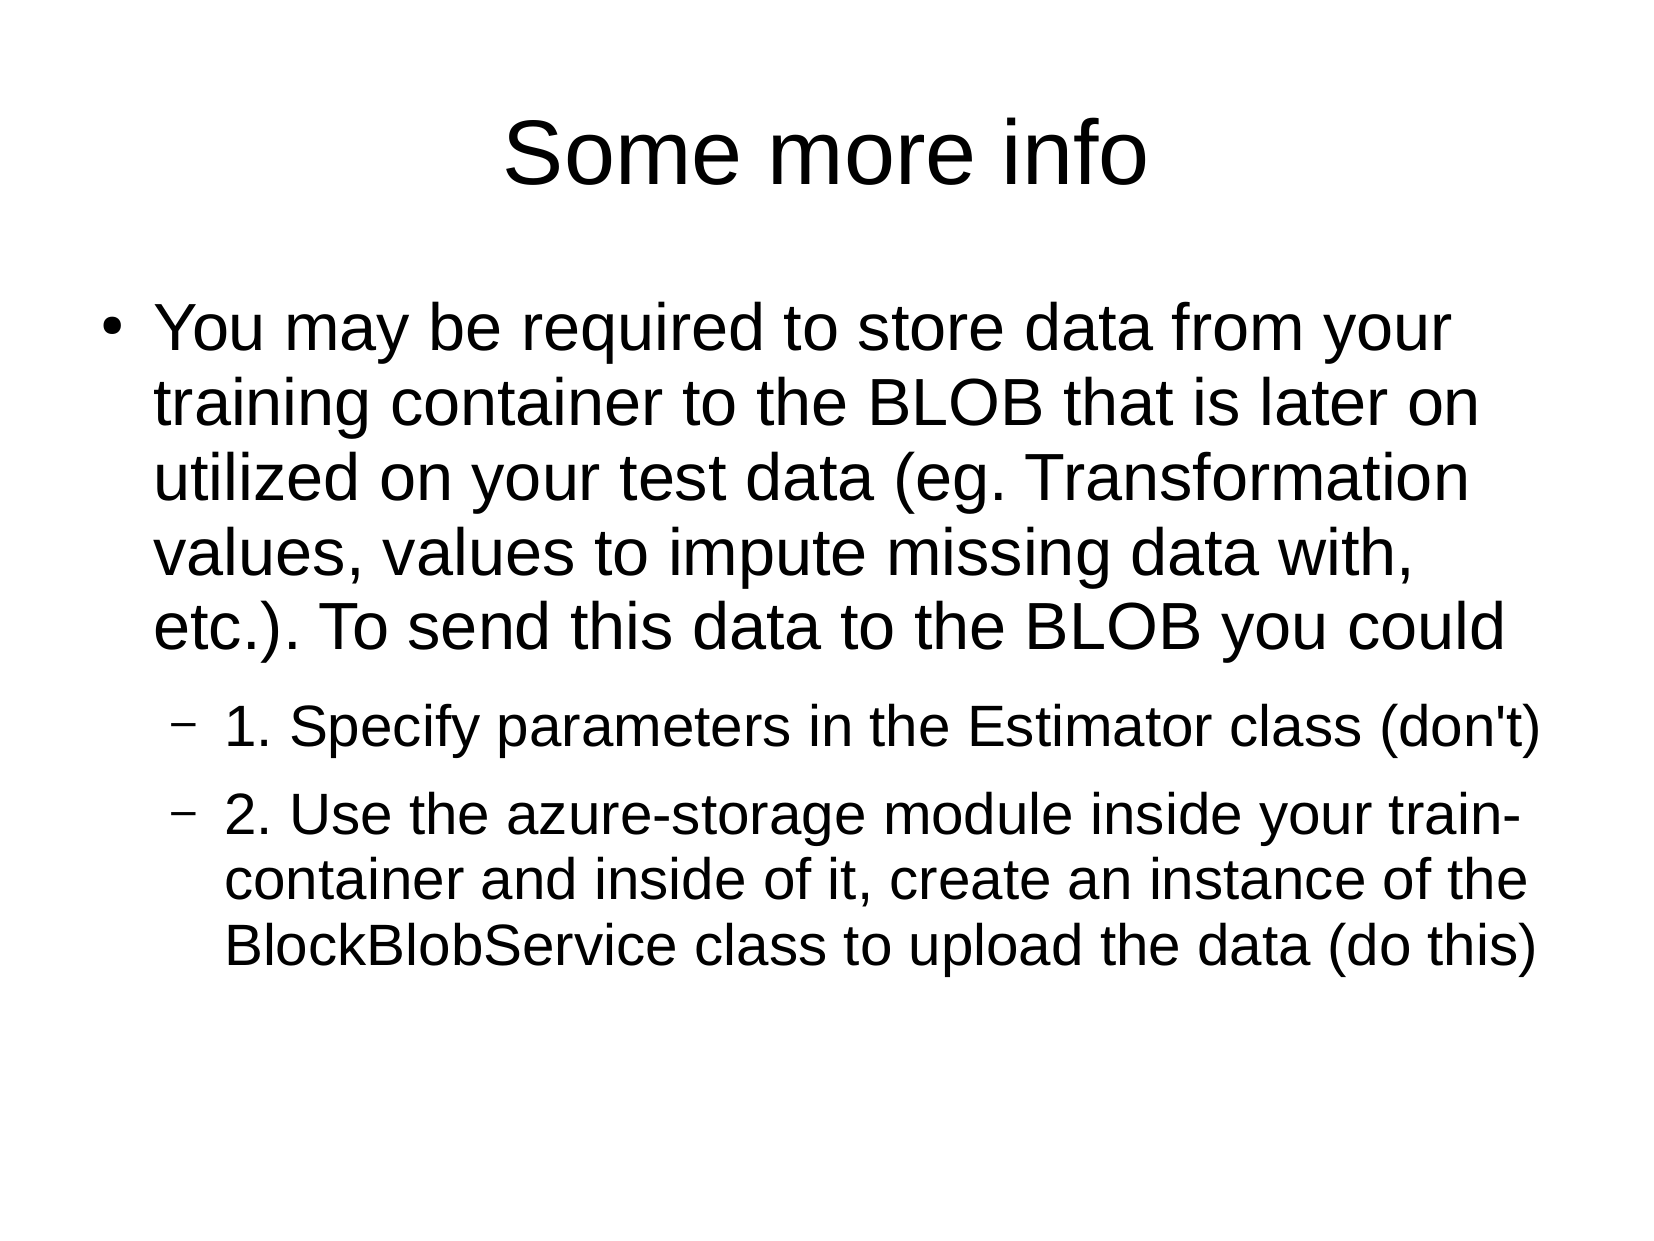

# Some more info
You may be required to store data from your training container to the BLOB that is later on utilized on your test data (eg. Transformation values, values to impute missing data with, etc.). To send this data to the BLOB you could
1. Specify parameters in the Estimator class (don't)
2. Use the azure-storage module inside your train-container and inside of it, create an instance of the BlockBlobService class to upload the data (do this)